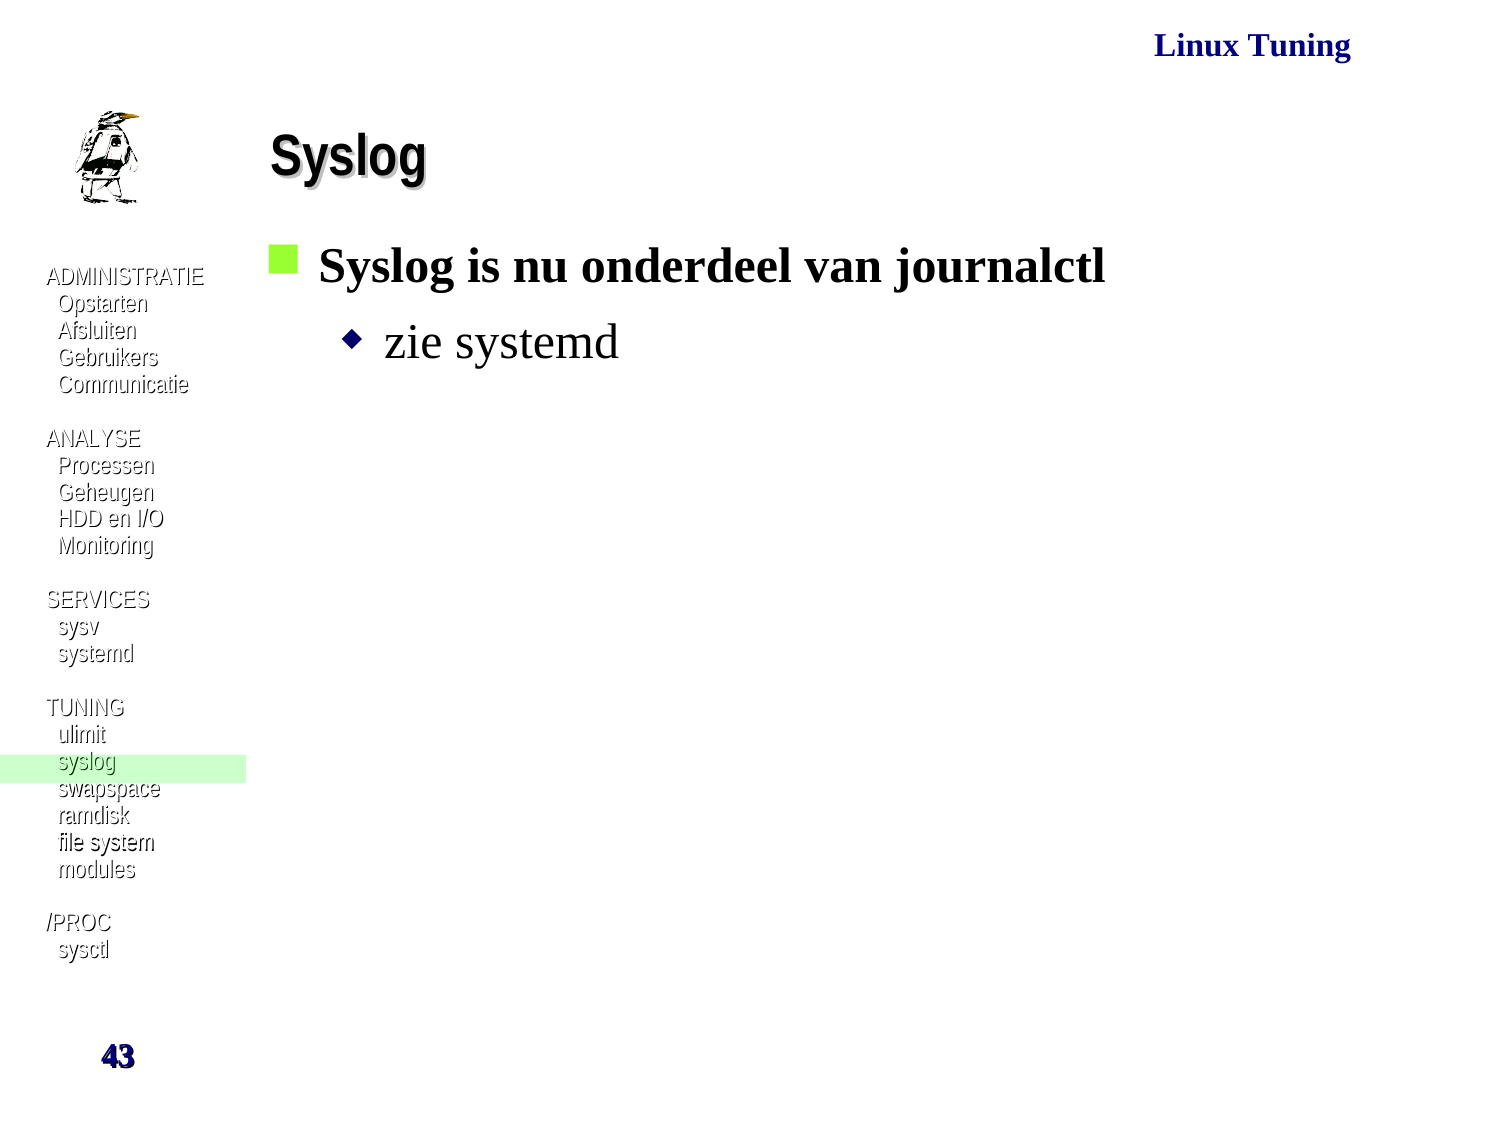

# Syslog
Syslog is nu onderdeel van journalctl
zie systemd